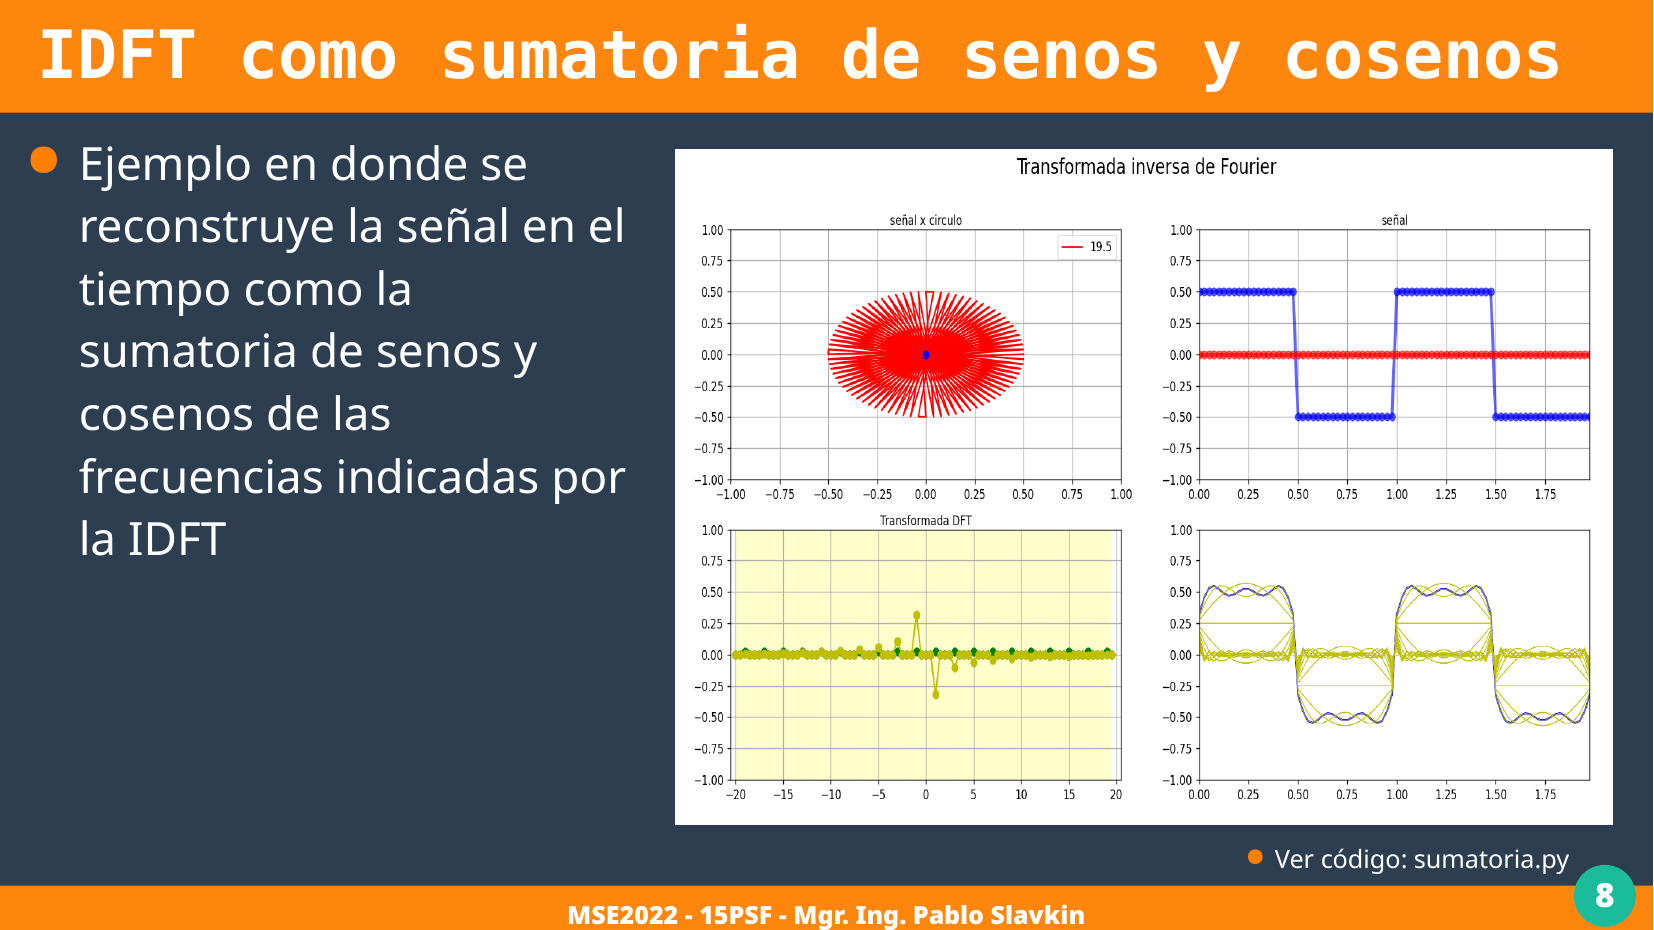

IDFT como sumatoria de senos y cosenos
# Ejemplo en donde se reconstruye la señal en el tiempo como la sumatoria de senos y cosenos de las frecuencias indicadas por la IDFT
Ver código: sumatoria.py
MSE2022 - 15PSF - Mgr. Ing. Pablo Slavkin